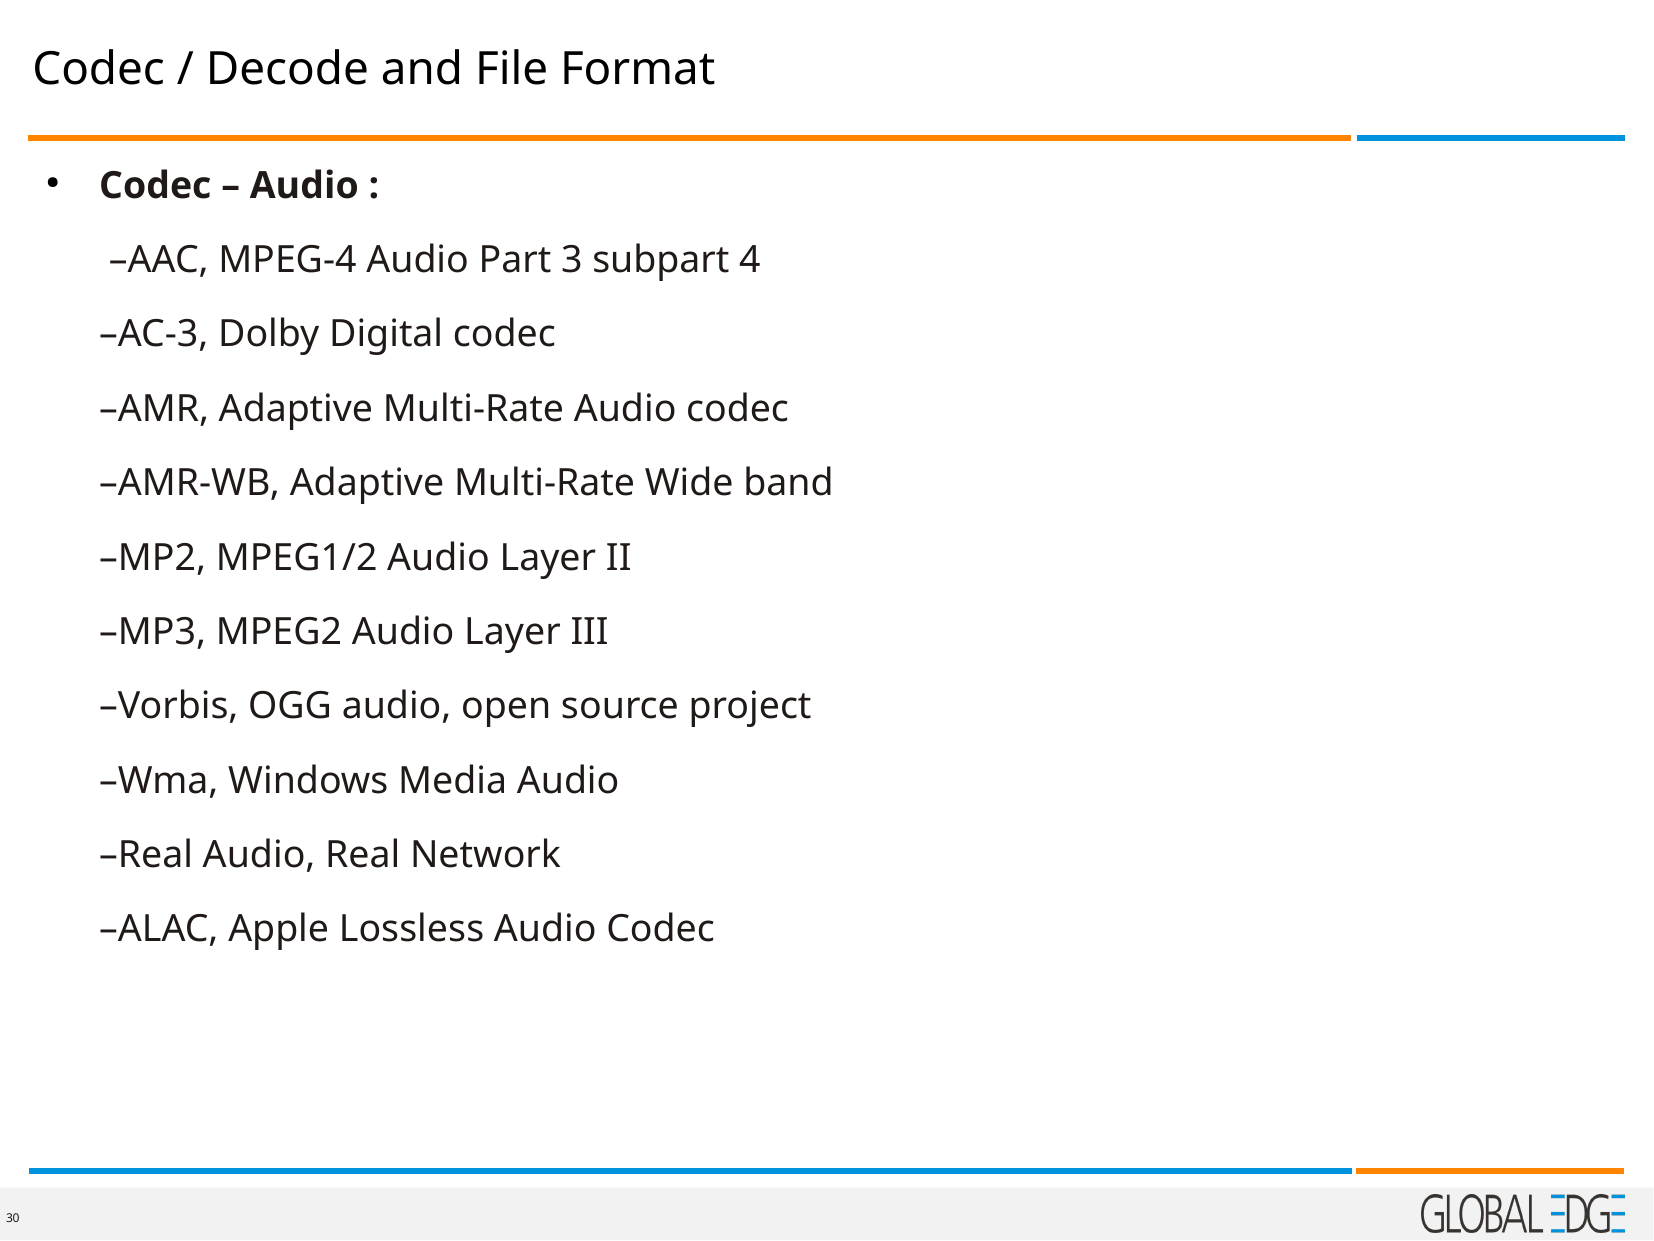

Codec / Decode and File Format
# Codec – Audio :
 –AAC, MPEG-4 Audio Part 3 subpart 4
–AC-3, Dolby Digital codec
–AMR, Adaptive Multi-Rate Audio codec
–AMR-WB, Adaptive Multi-Rate Wide band
–MP2, MPEG1/2 Audio Layer II
–MP3, MPEG2 Audio Layer III
–Vorbis, OGG audio, open source project
–Wma, Windows Media Audio
–Real Audio, Real Network
–ALAC, Apple Lossless Audio Codec